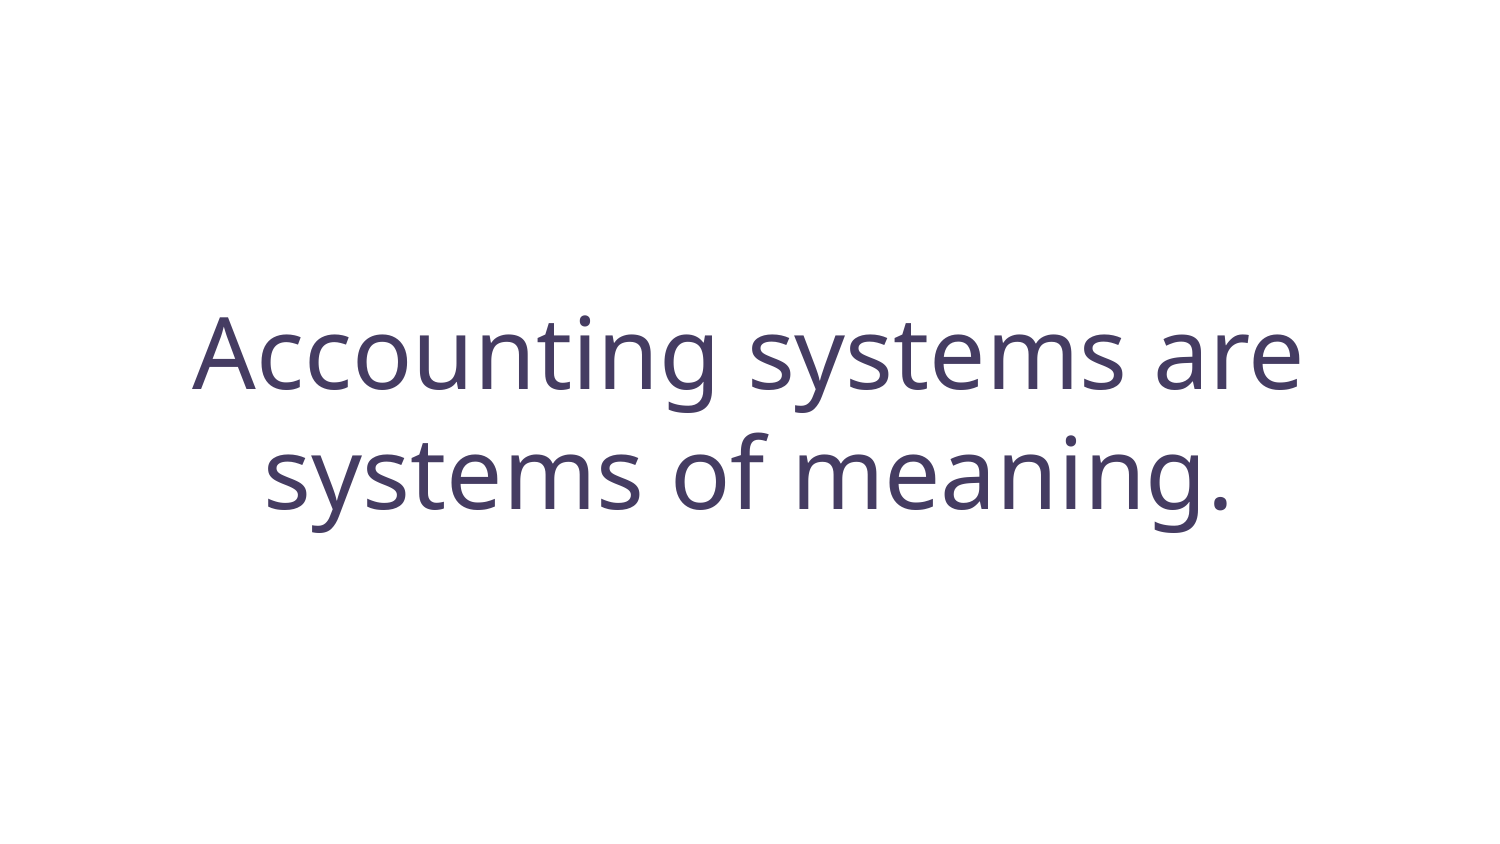

# Accounting systems are systems of meaning.